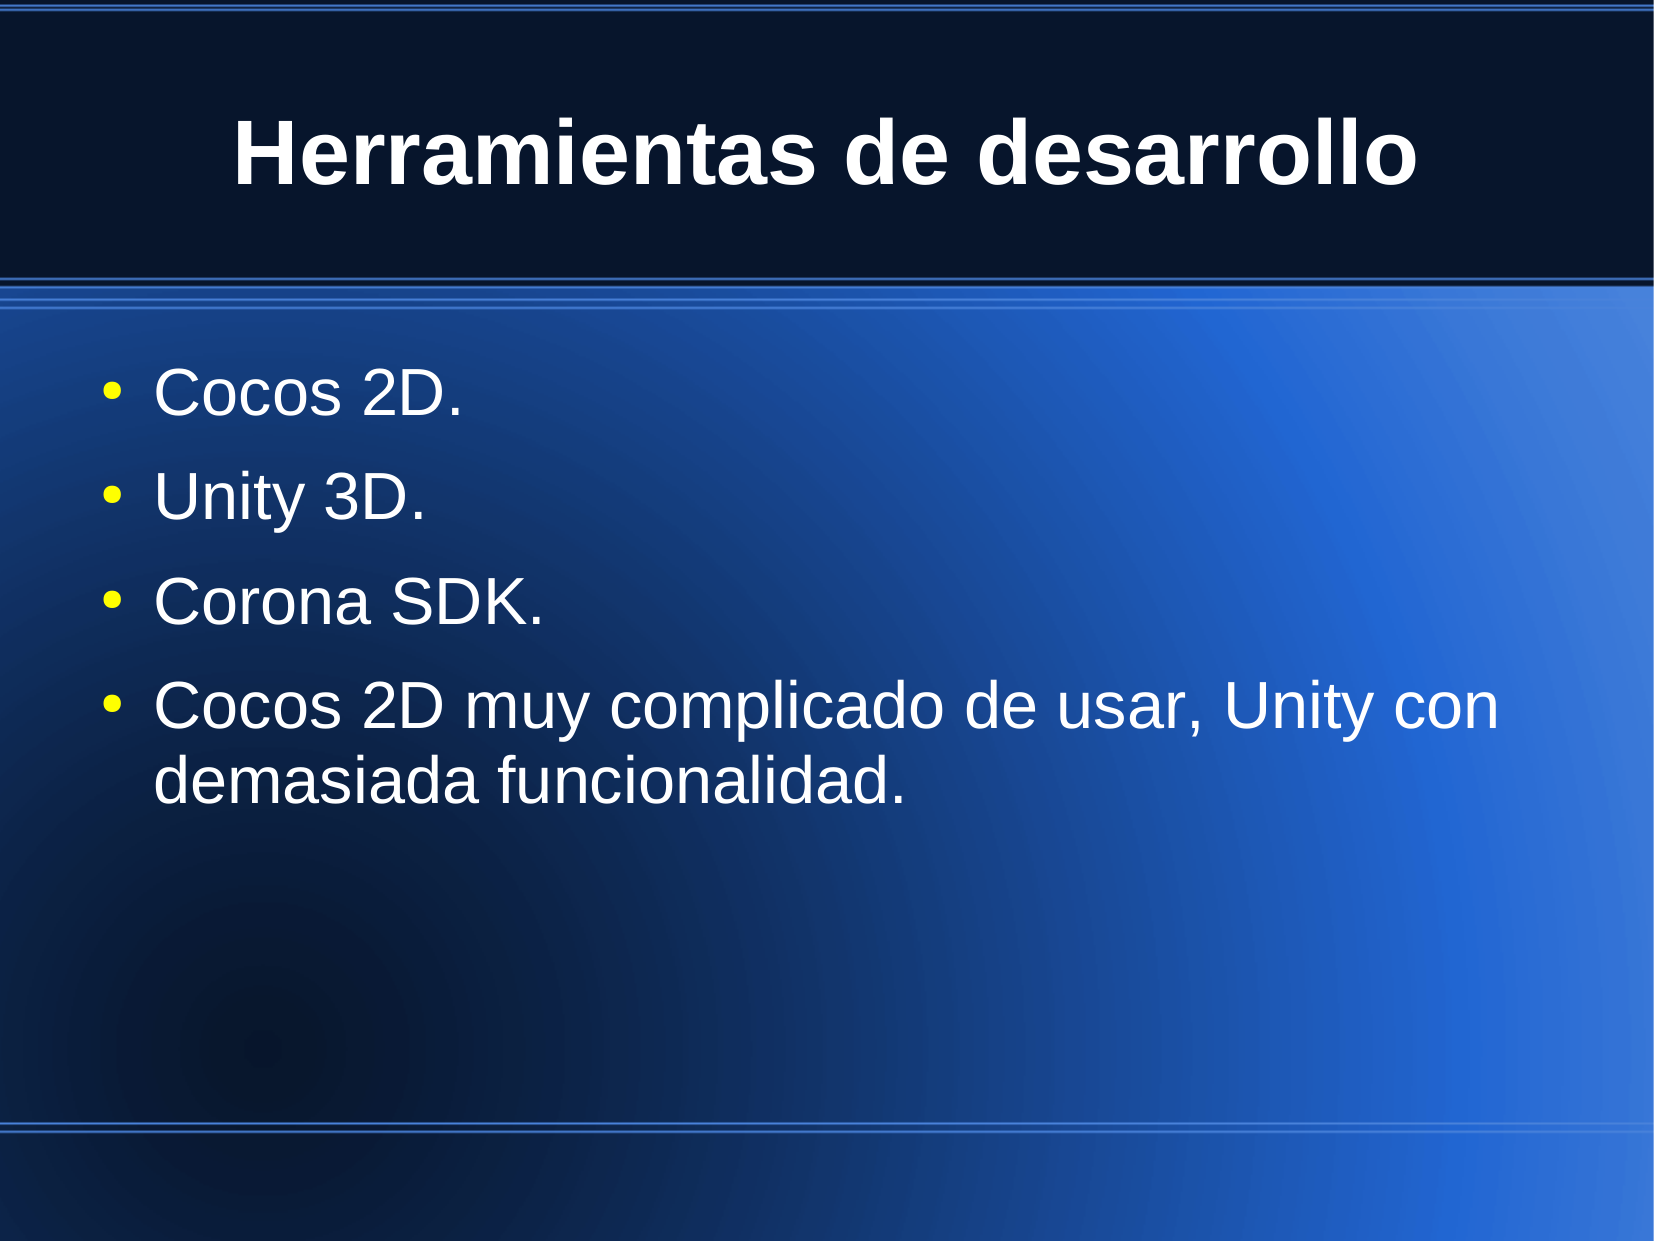

# Herramientas de desarrollo
Cocos 2D.
Unity 3D.
Corona SDK.
Cocos 2D muy complicado de usar, Unity con demasiada funcionalidad.